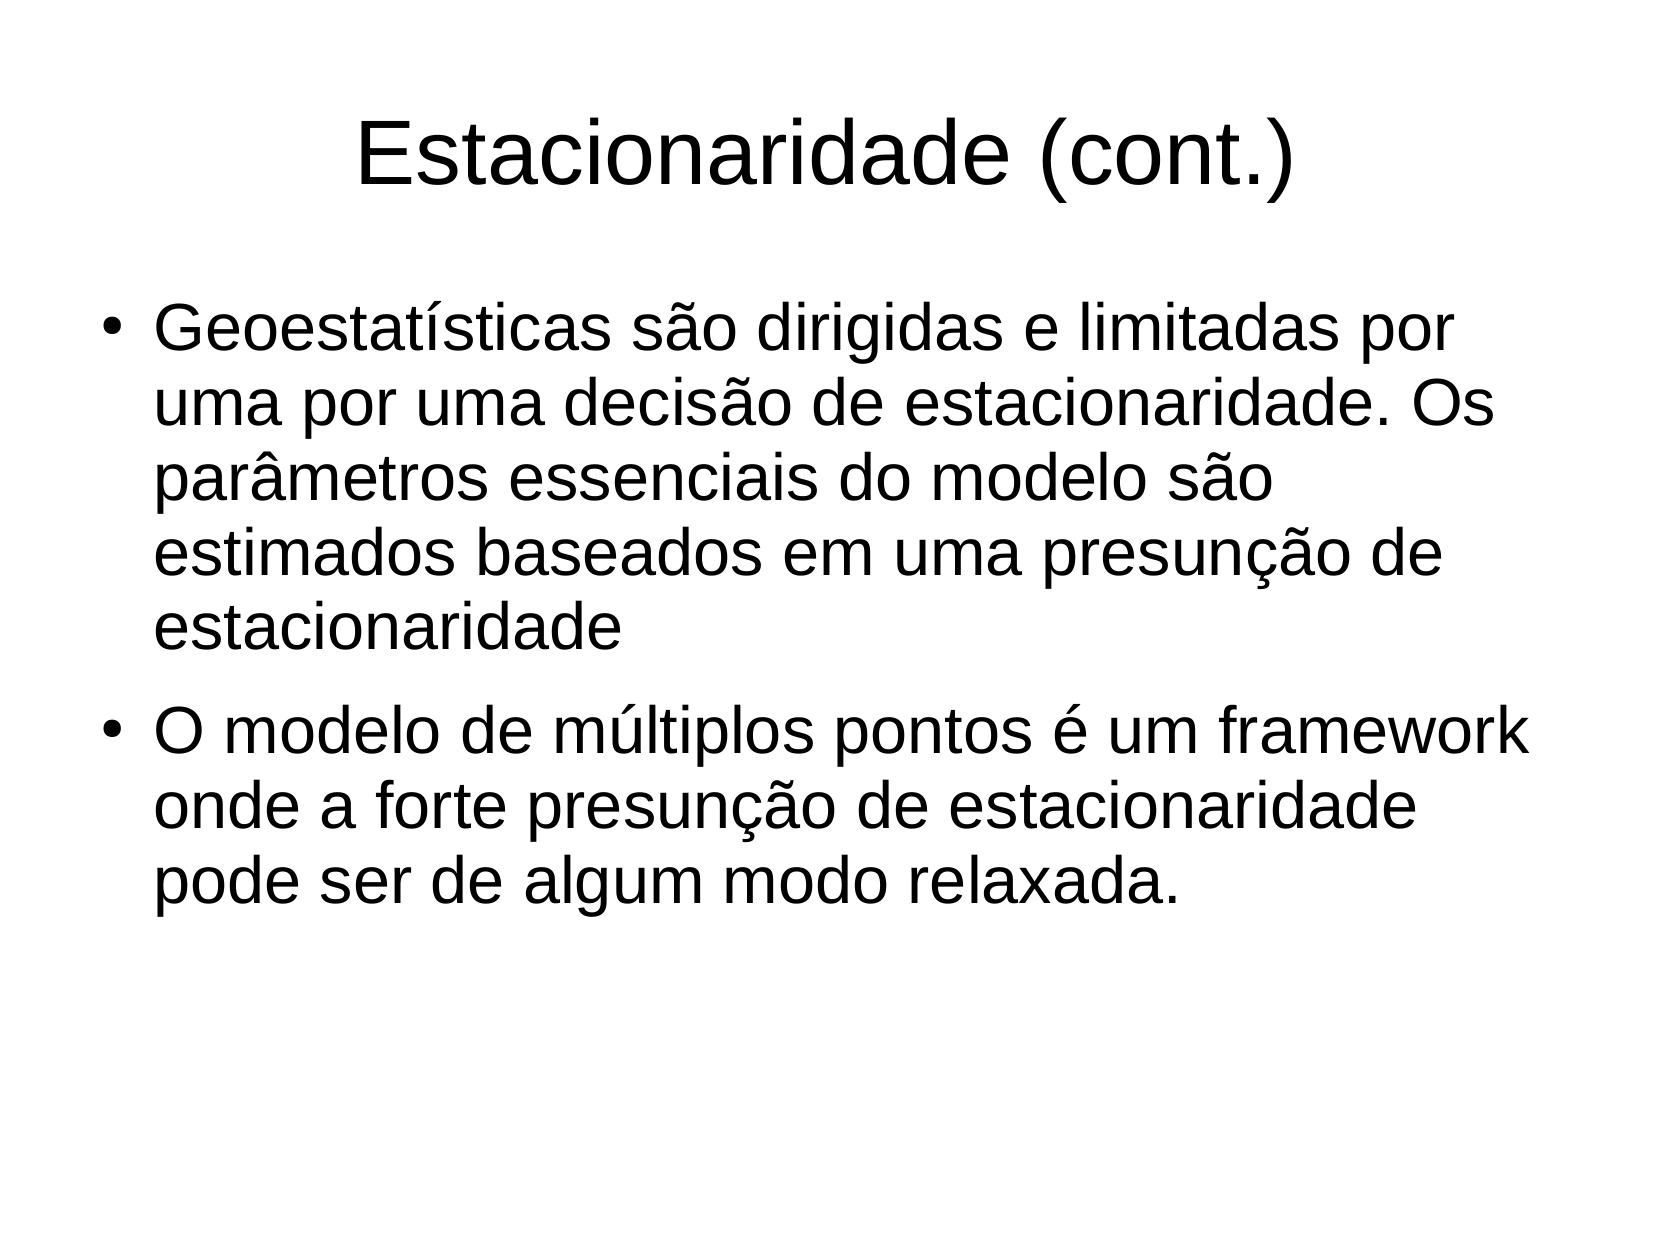

# Estacionaridade (cont.)
Geoestatísticas são dirigidas e limitadas por uma por uma decisão de estacionaridade. Os parâmetros essenciais do modelo são estimados baseados em uma presunção de estacionaridade
O modelo de múltiplos pontos é um framework onde a forte presunção de estacionaridade pode ser de algum modo relaxada.